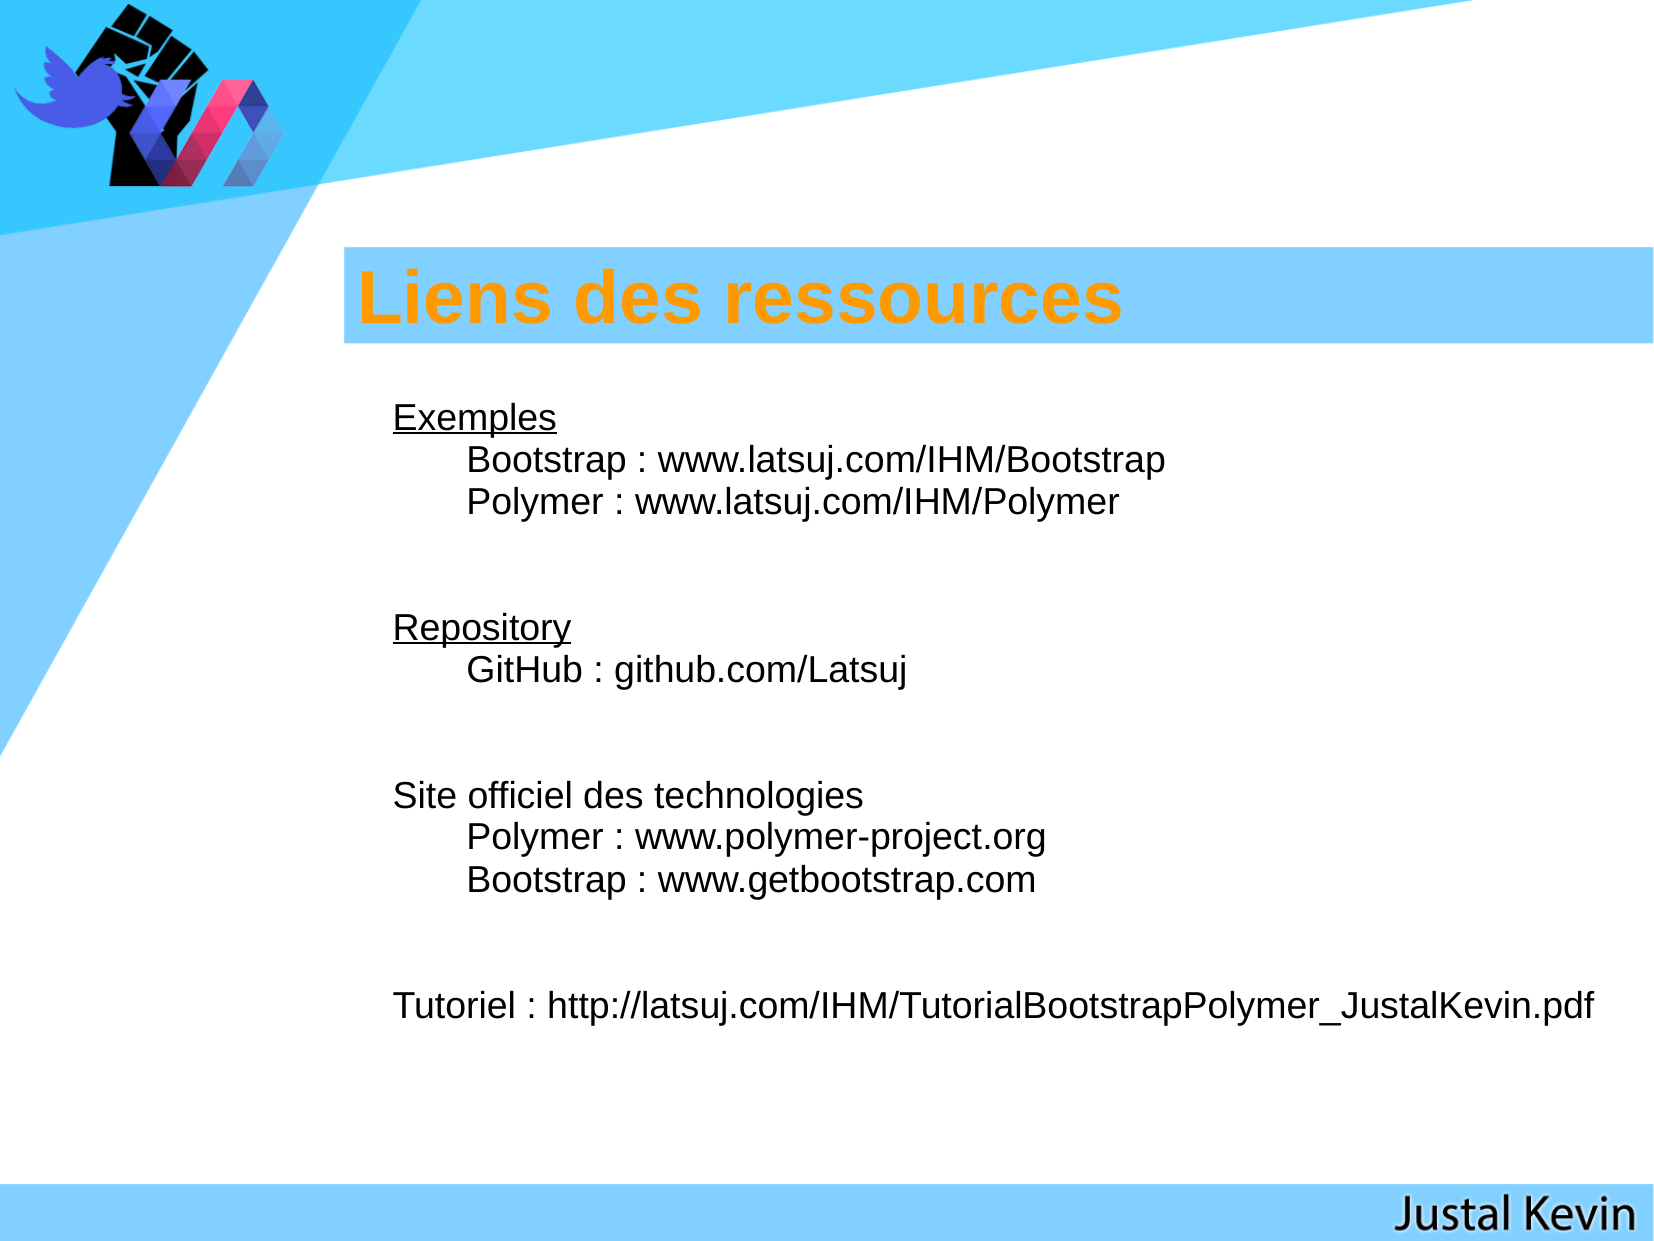

Liens des ressources
Exemples
	Bootstrap : www.latsuj.com/IHM/Bootstrap
	Polymer : www.latsuj.com/IHM/Polymer
Repository
	GitHub : github.com/Latsuj
Site officiel des technologies
	Polymer : www.polymer-project.org
	Bootstrap : www.getbootstrap.com
Tutoriel : http://latsuj.com/IHM/TutorialBootstrapPolymer_JustalKevin.pdf